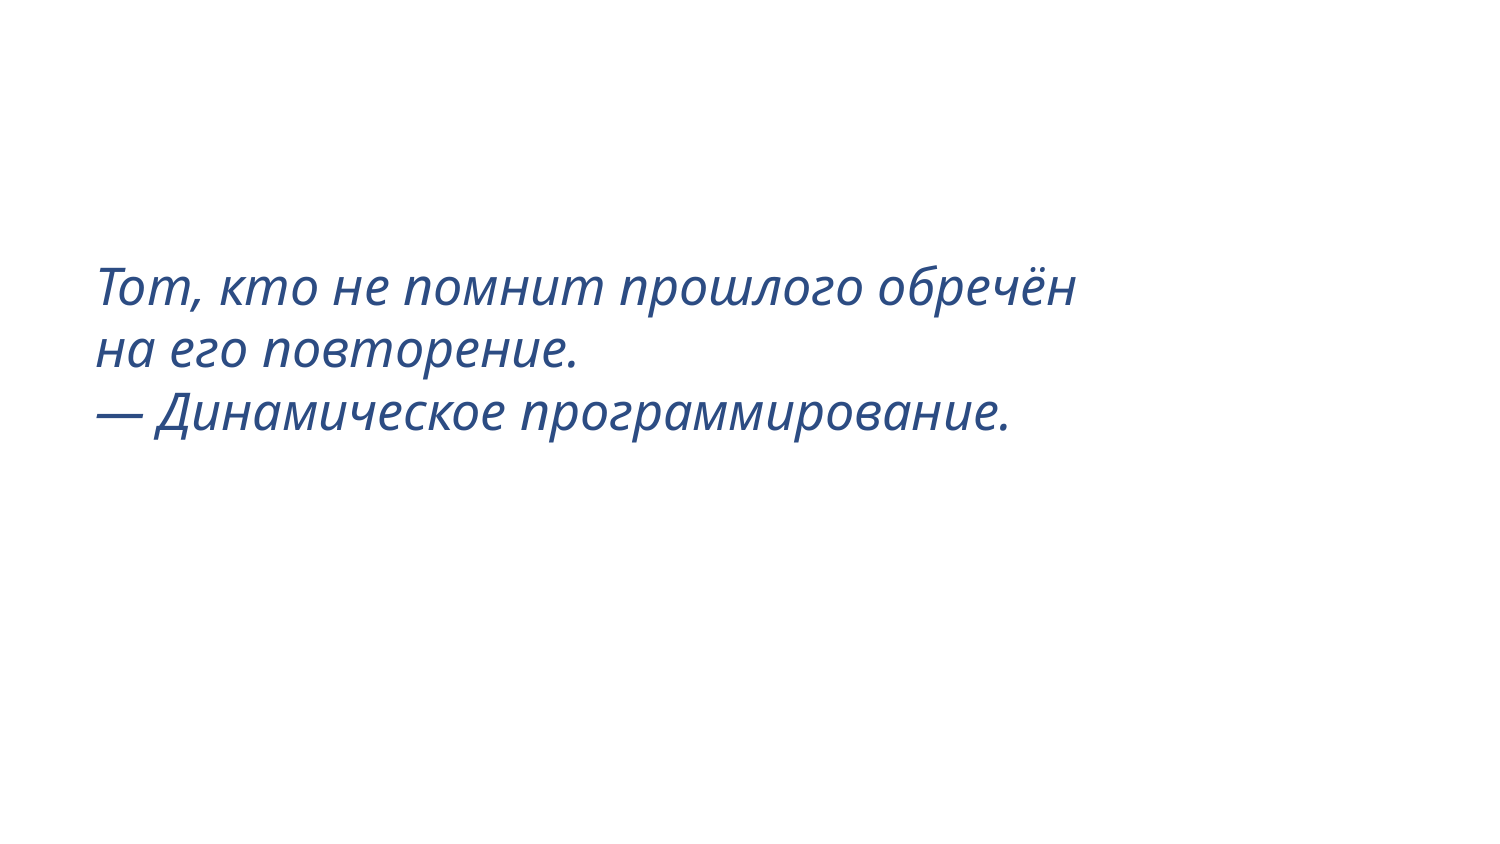

# Тот, кто не помнит прошлого обречён на его повторение. — Динамическое программирование.